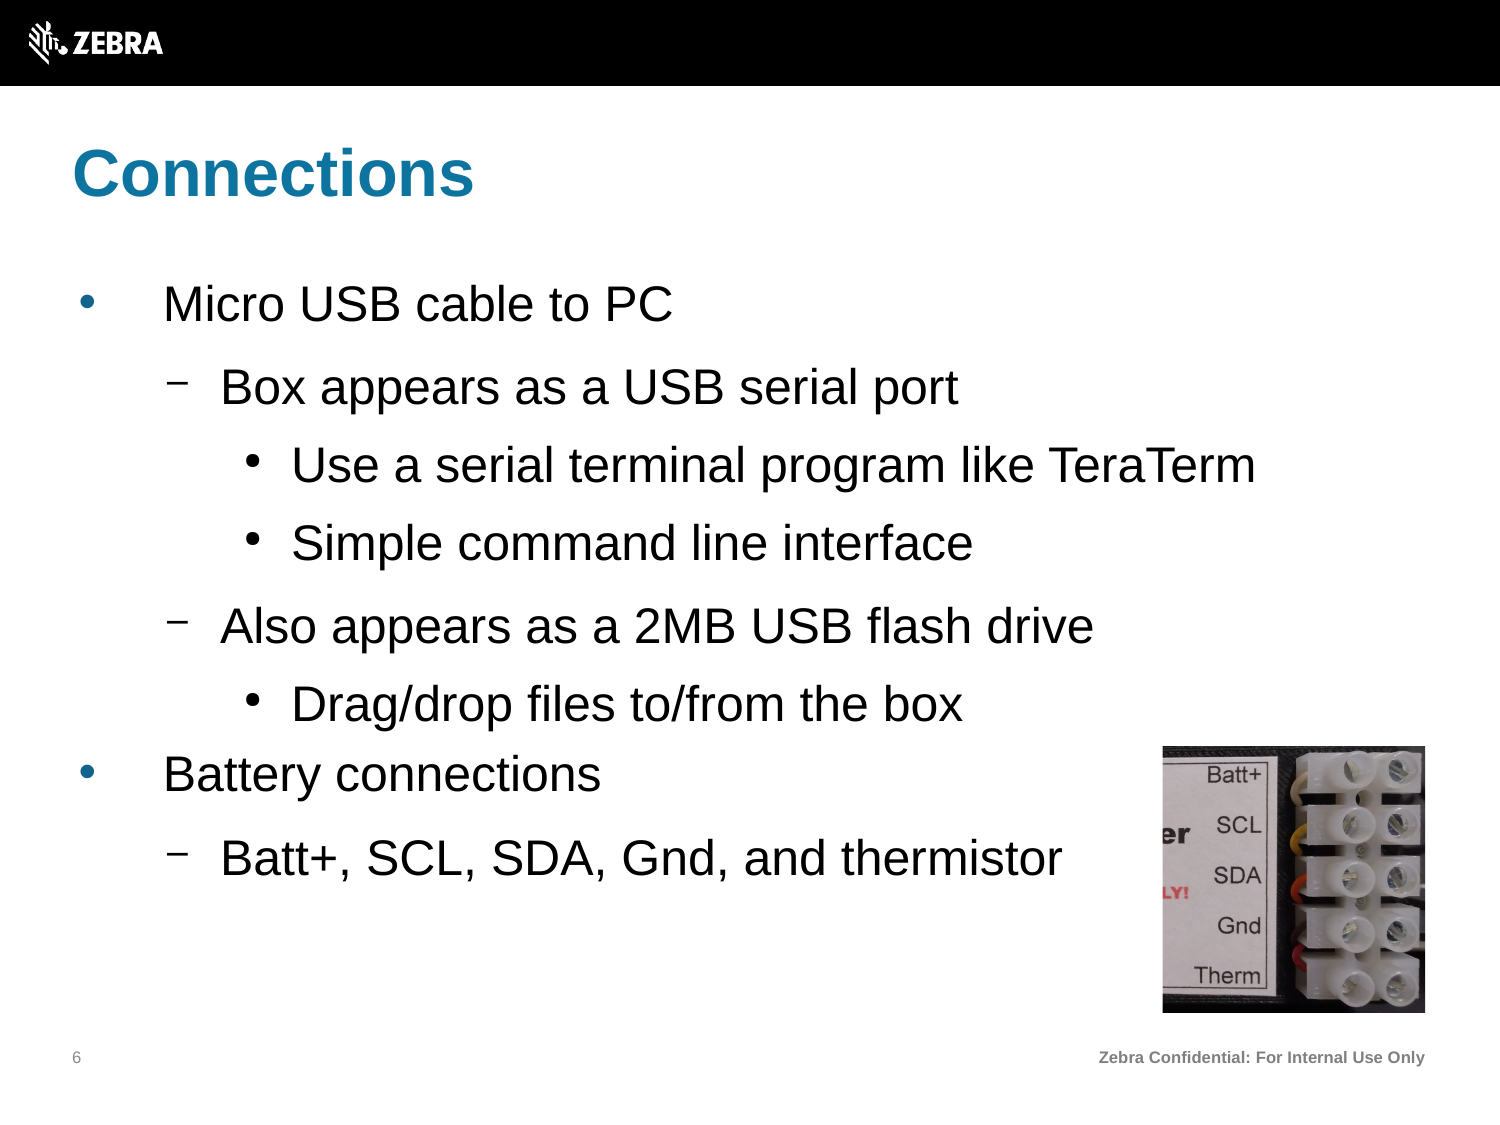

# Connections
Micro USB cable to PC
Box appears as a USB serial port
Use a serial terminal program like TeraTerm
Simple command line interface
Also appears as a 2MB USB flash drive
Drag/drop files to/from the box
Battery connections
Batt+, SCL, SDA, Gnd, and thermistor
Zebra Confidential: For Internal Use Only